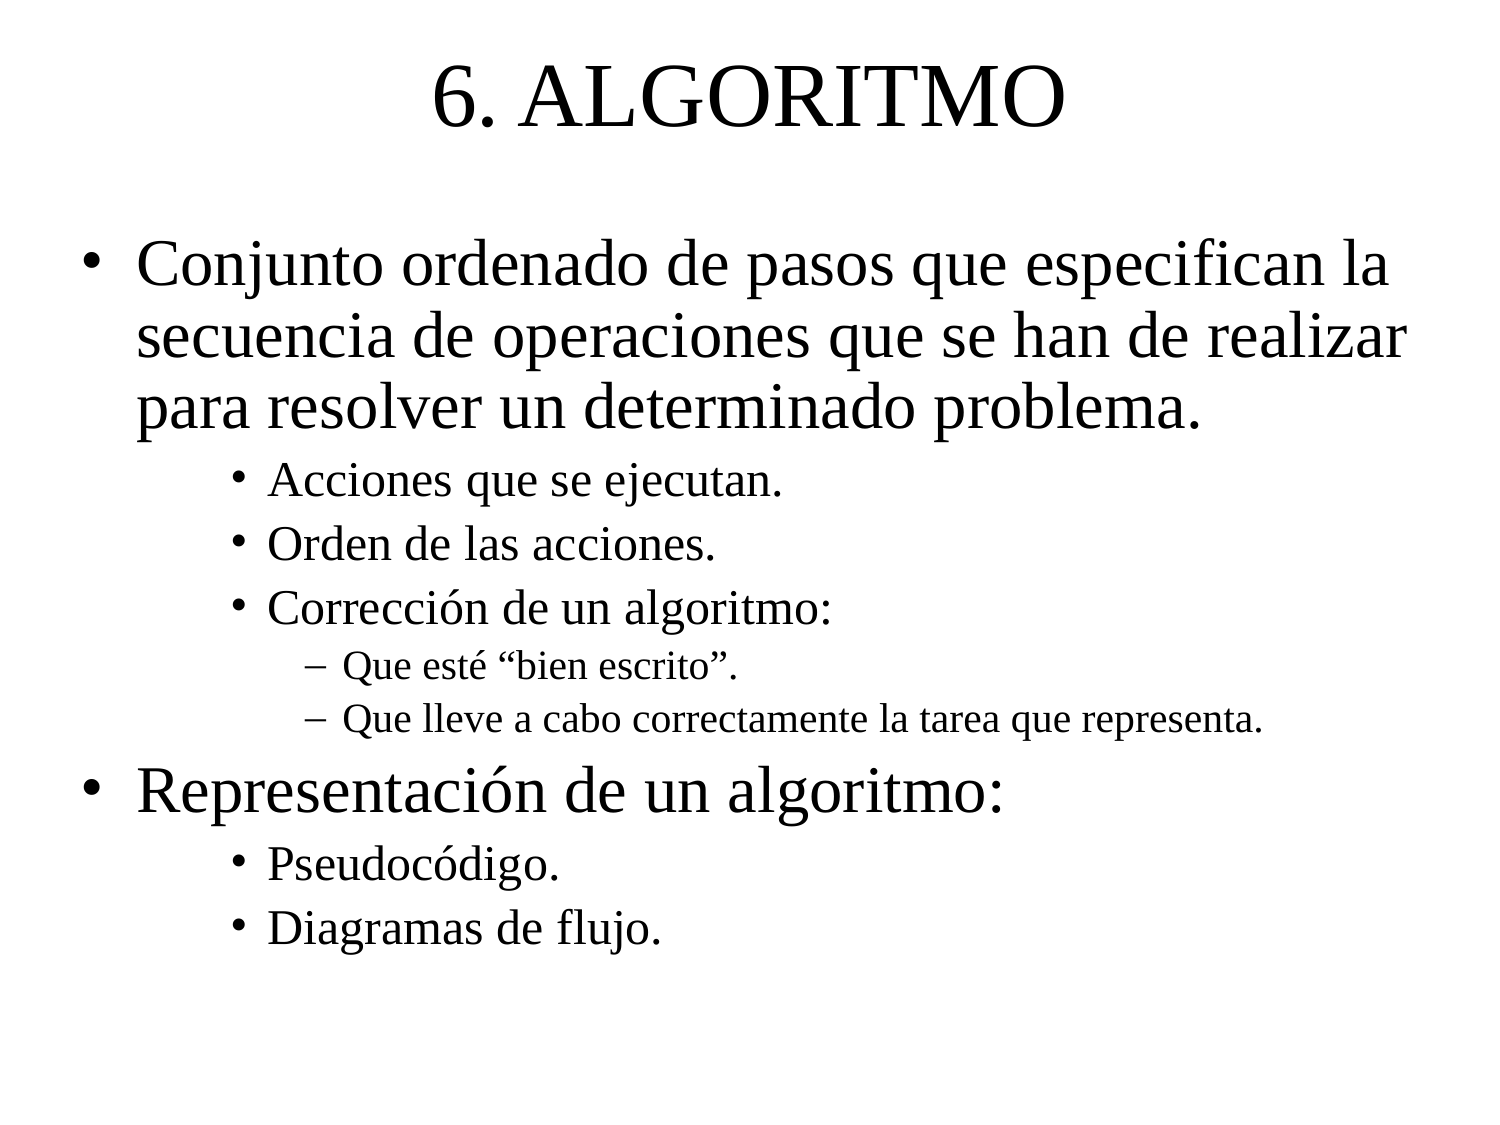

# 6. ALGORITMO
Conjunto ordenado de pasos que especifican la secuencia de operaciones que se han de realizar para resolver un determinado problema.
Acciones que se ejecutan.
Orden de las acciones.
Corrección de un algoritmo:
Que esté “bien escrito”.
Que lleve a cabo correctamente la tarea que representa.
Representación de un algoritmo:
Pseudocódigo.
Diagramas de flujo.